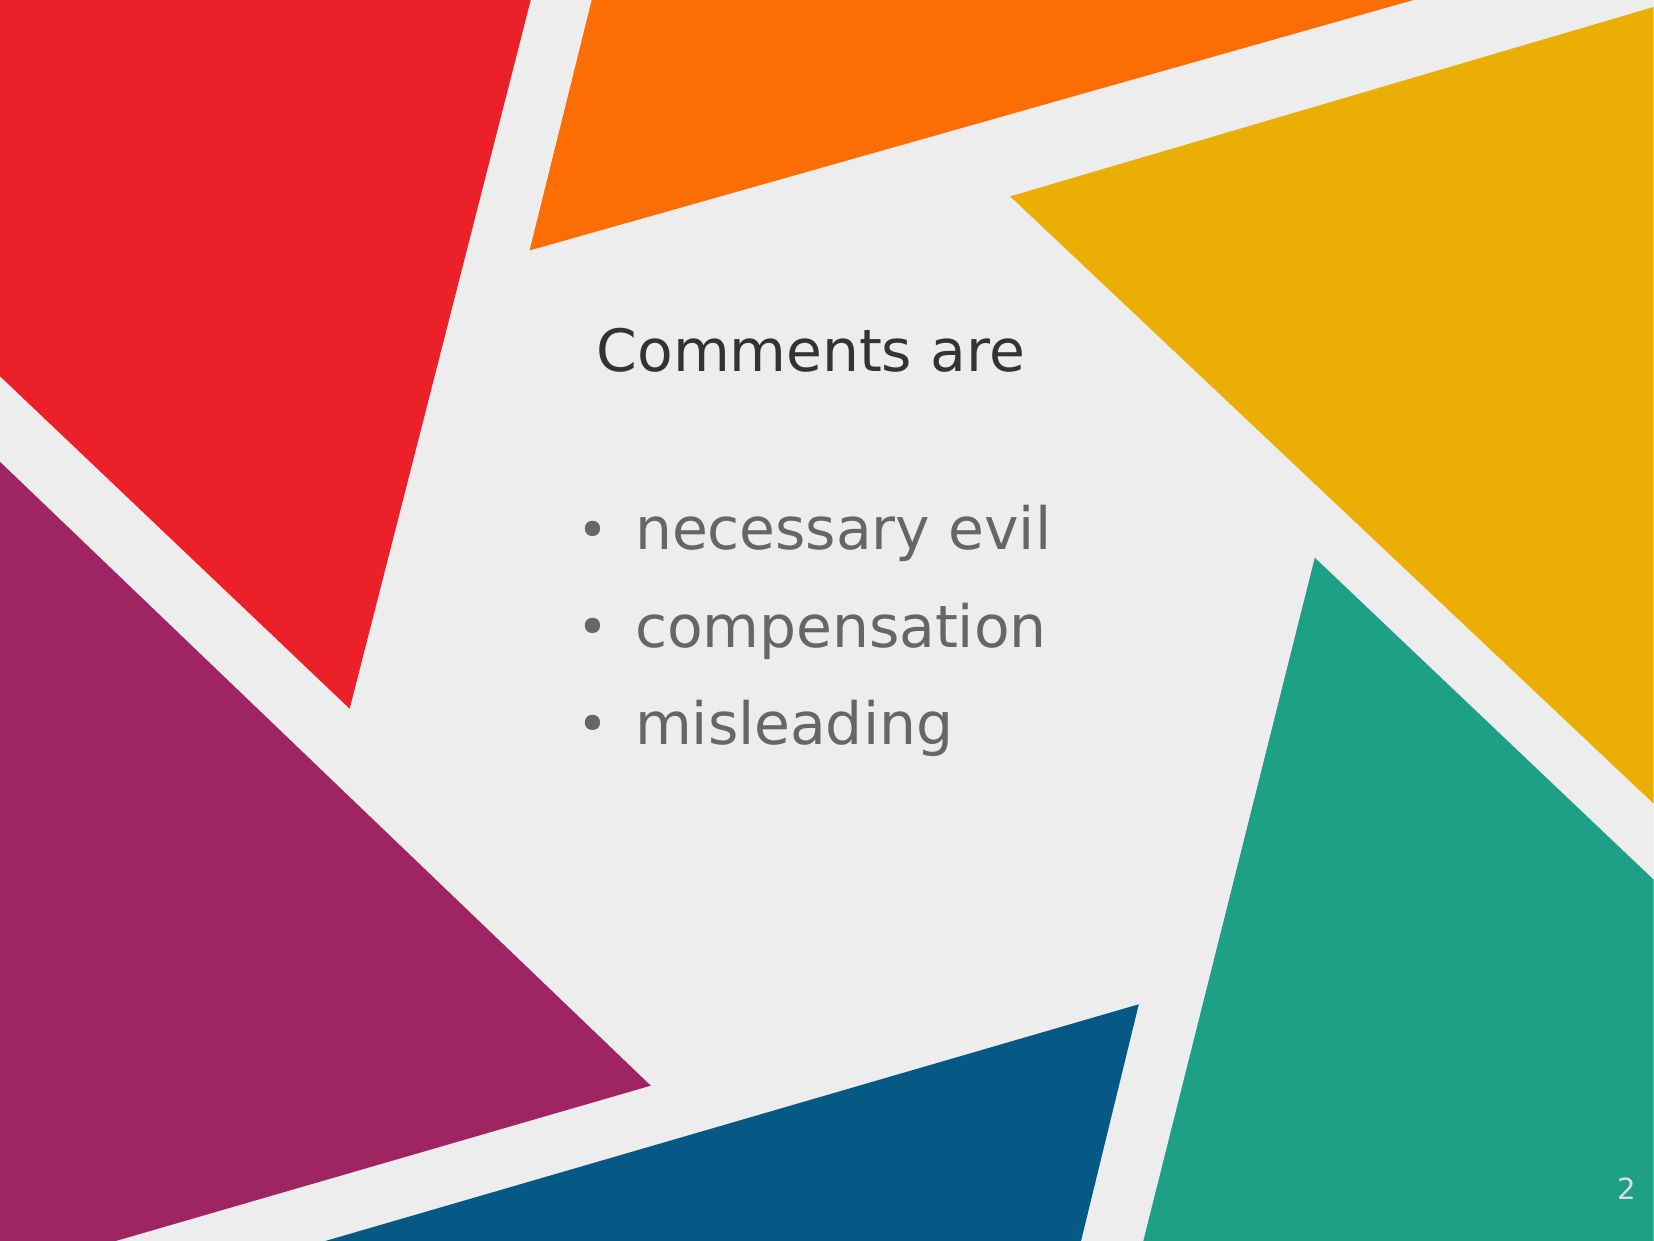

# Comments are
necessary evil
compensation
misleading
2